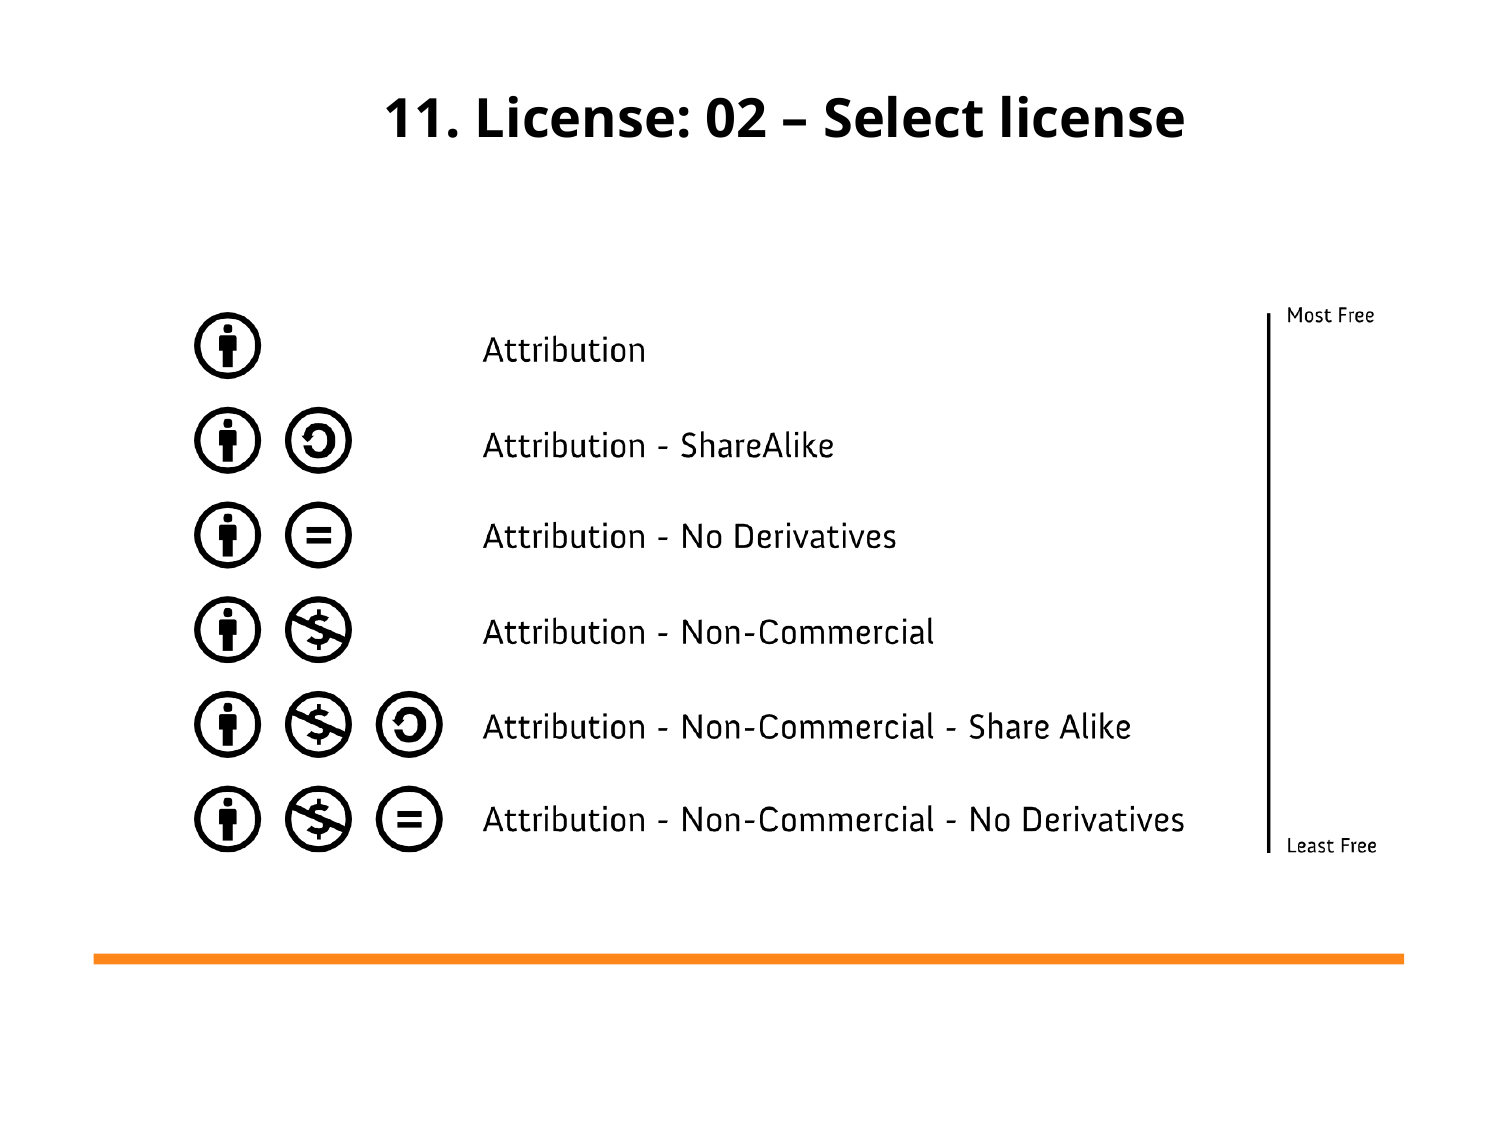

# 11. License: 02 – Select license
Source:
http://creativecommons.org/